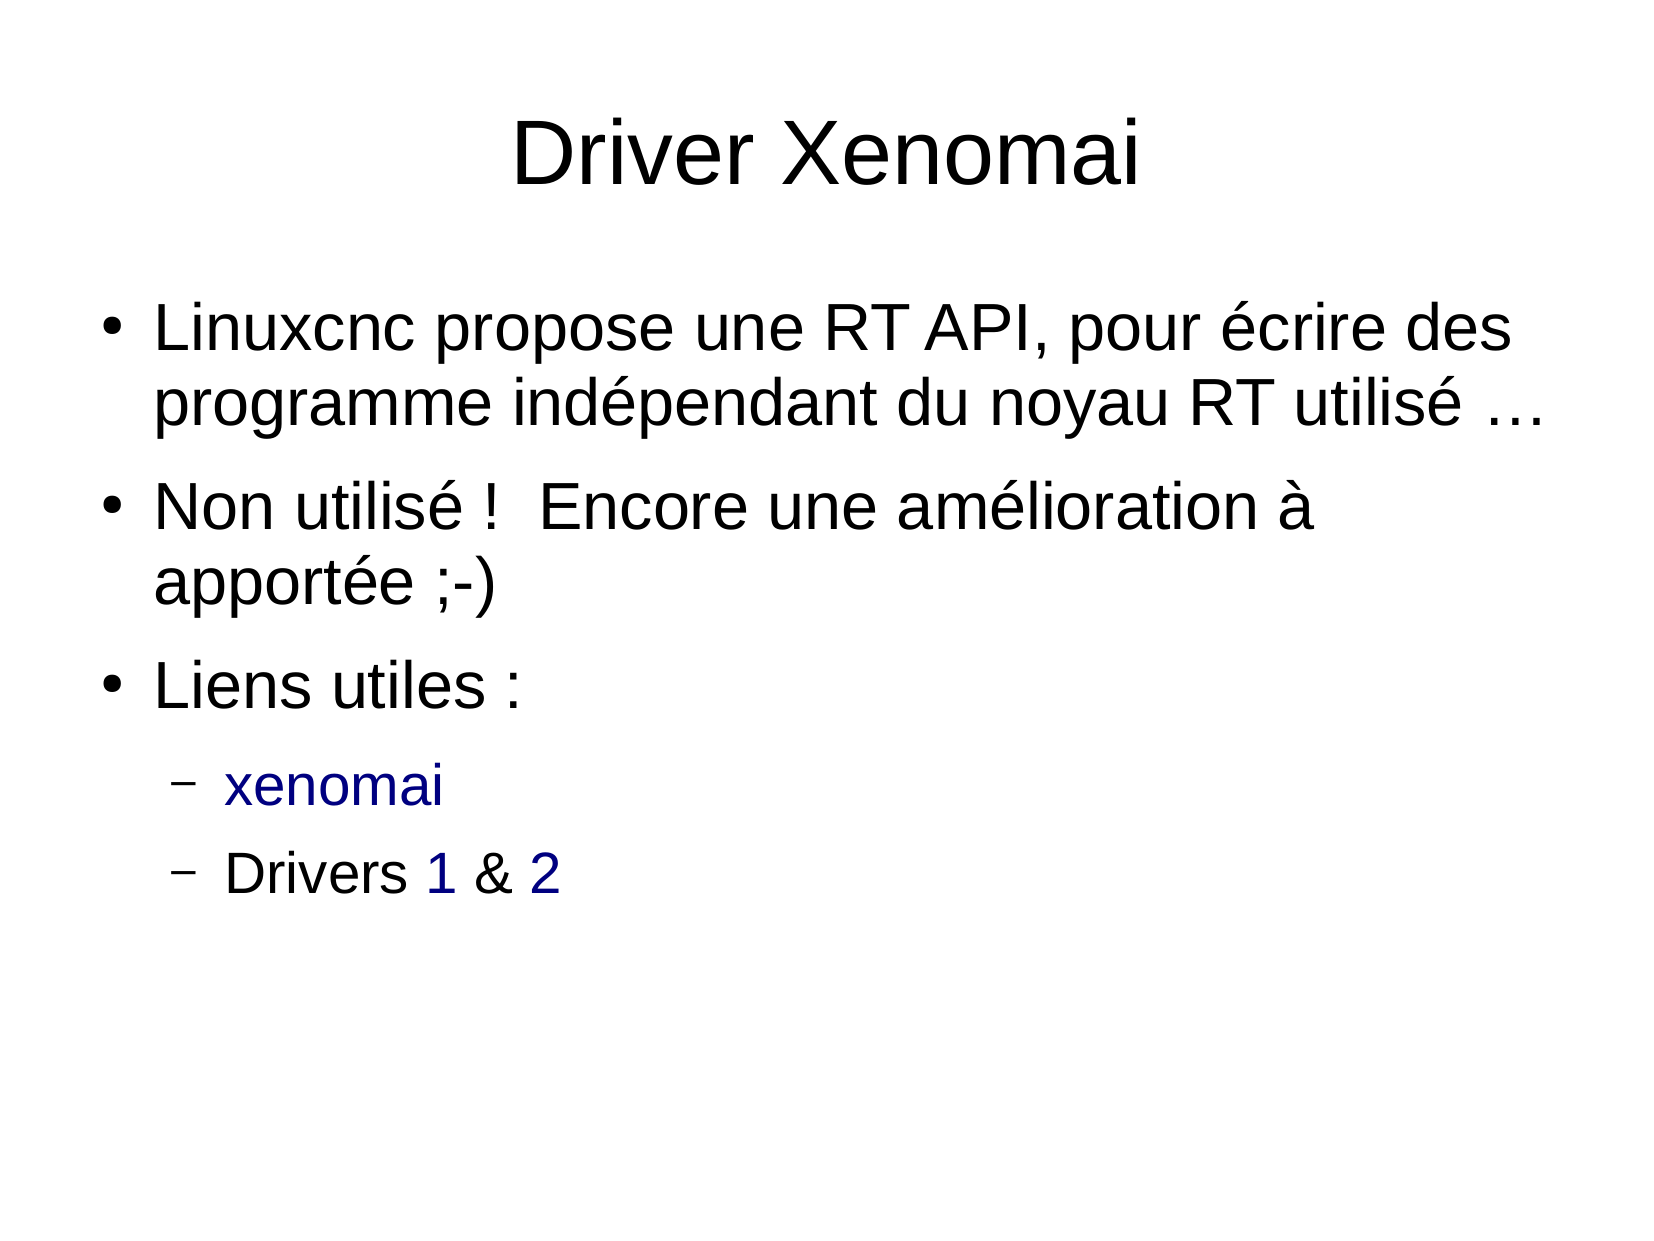

# Driver Xenomai
Linuxcnc propose une RT API, pour écrire des programme indépendant du noyau RT utilisé …
Non utilisé ! Encore une amélioration à apportée ;-)
Liens utiles :
xenomai
Drivers 1 & 2